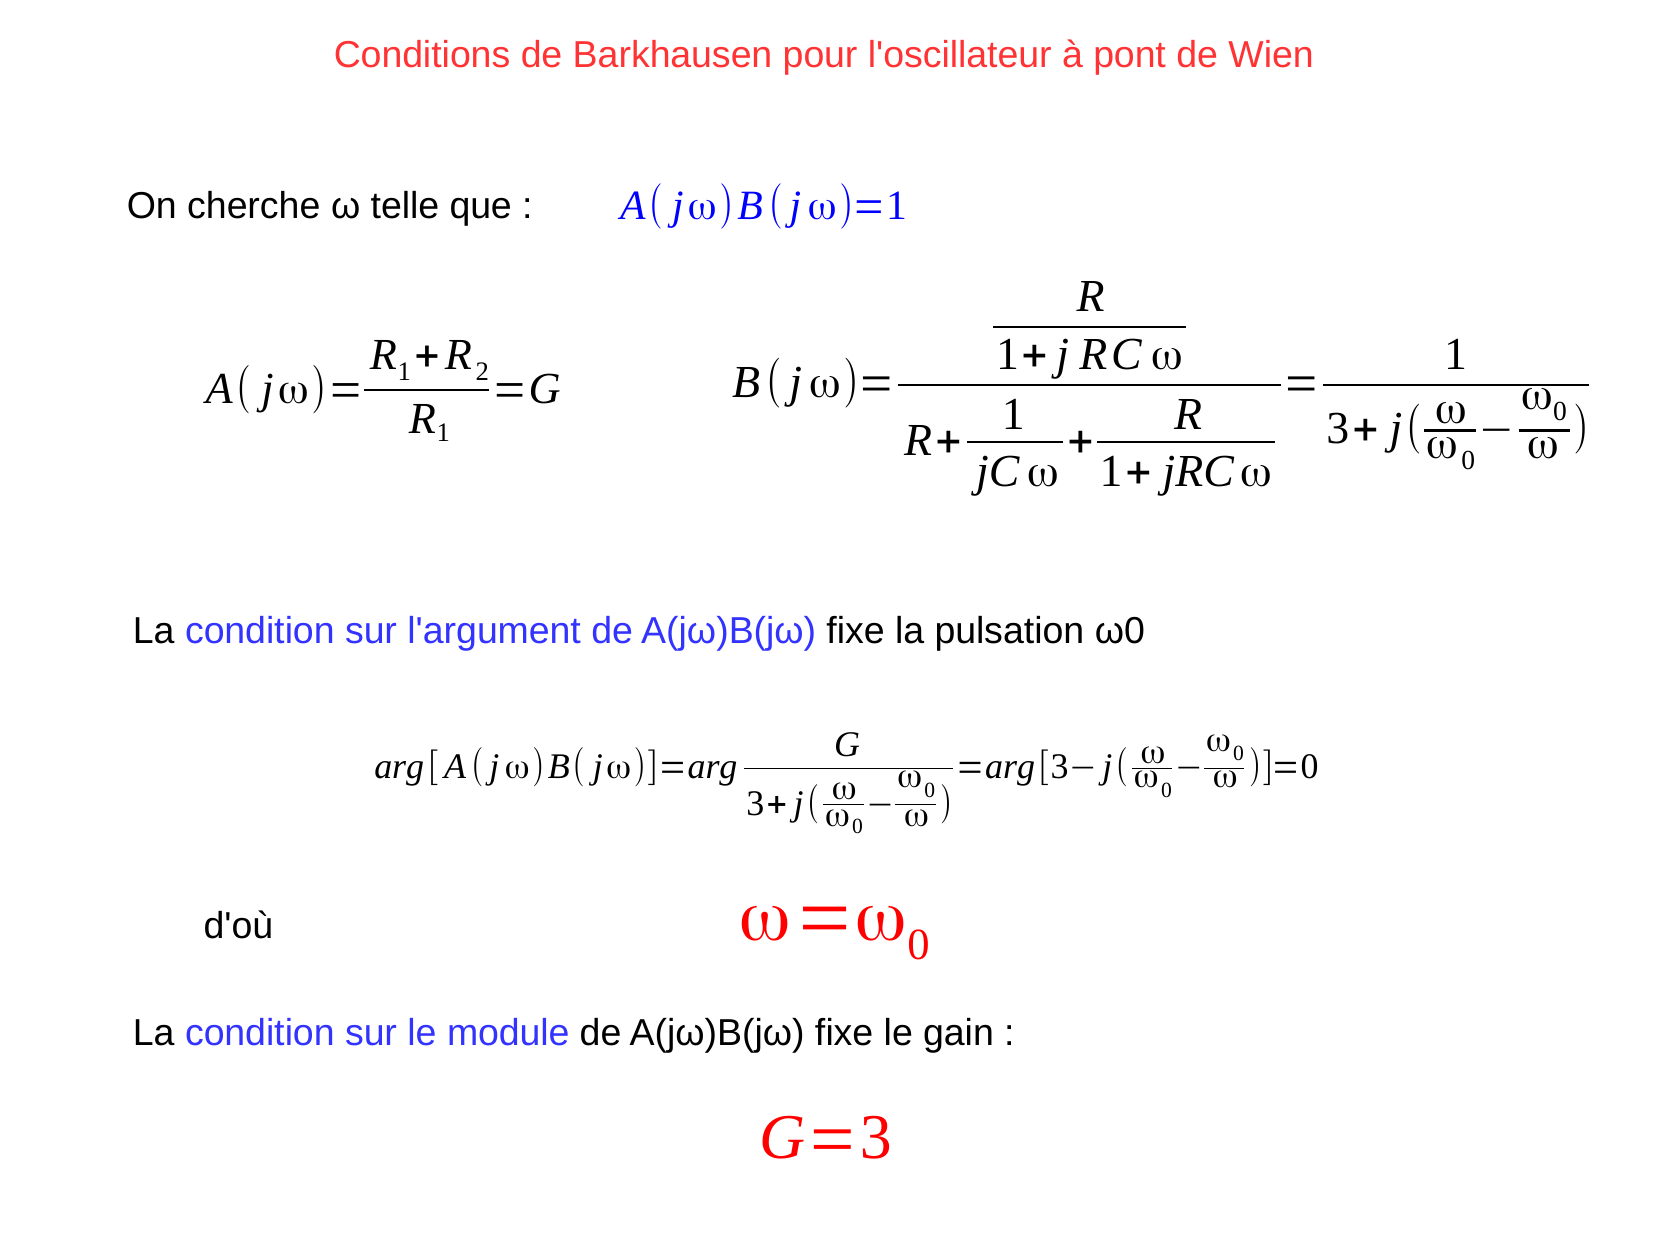

Conditions de Barkhausen pour l'oscillateur à pont de Wien
On cherche ω telle que :
La condition sur l'argument de A(jω)B(jω) fixe la pulsation ω0
d'où
La condition sur le module de A(jω)B(jω) fixe le gain :